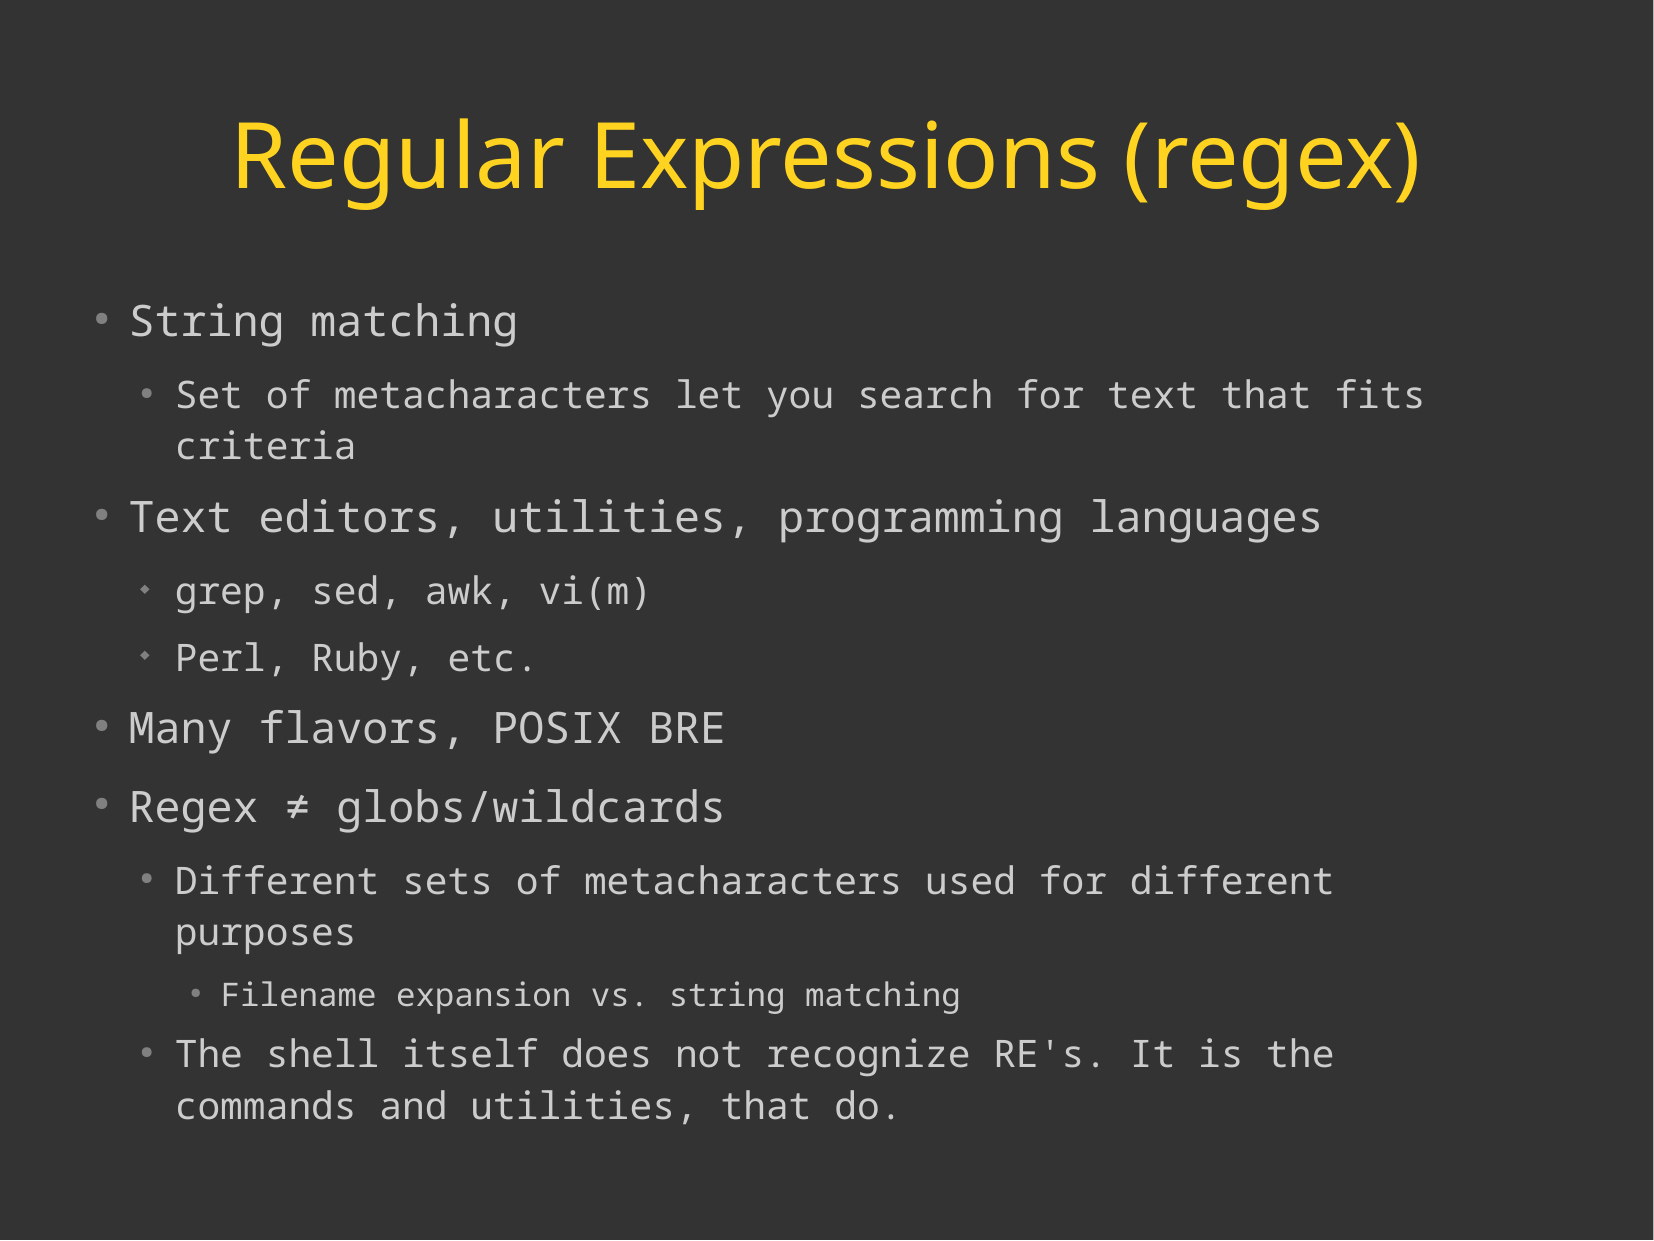

# Regular Expressions (regex)
String matching
Set of metacharacters let you search for text that fits criteria
Text editors, utilities, programming languages
grep, sed, awk, vi(m)
Perl, Ruby, etc.
Many flavors, POSIX BRE
Regex ≠ globs/wildcards
Different sets of metacharacters used for different purposes
Filename expansion vs. string matching
The shell itself does not recognize RE's. It is the commands and utilities, that do.